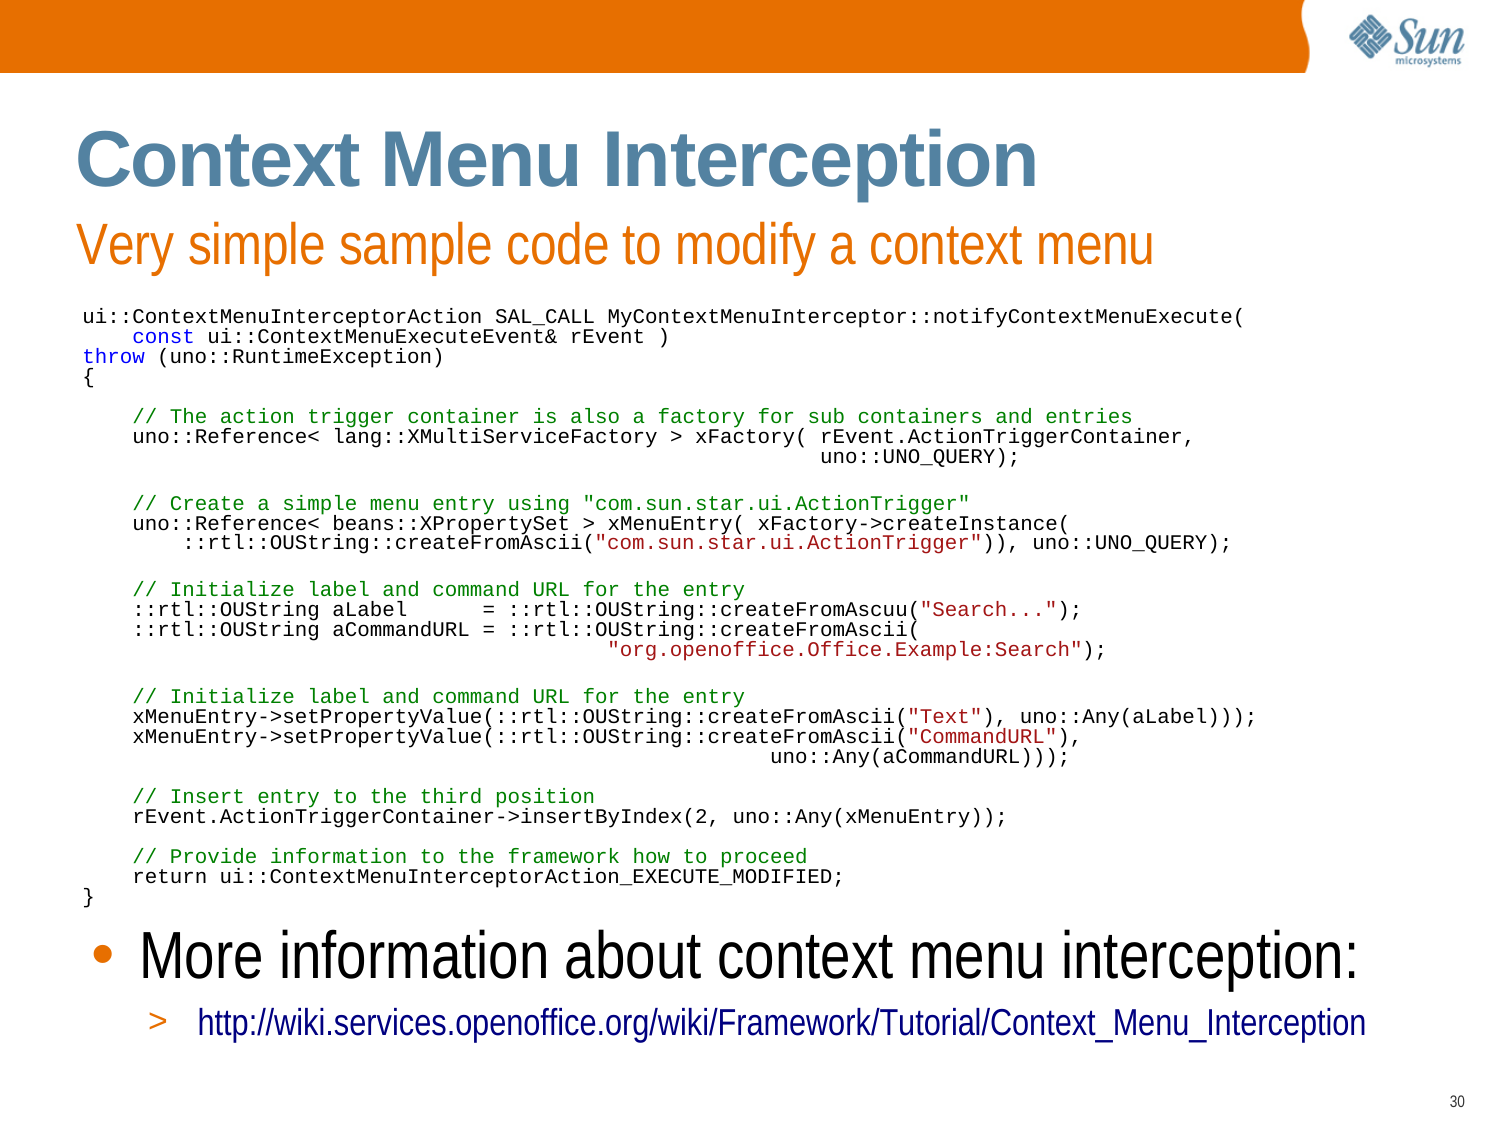

# Context Menu Interception
Very simple sample code to modify a context menu
ui::ContextMenuInterceptorAction SAL_CALL MyContextMenuInterceptor::notifyContextMenuExecute(
 const ui::ContextMenuExecuteEvent& rEvent )
throw (uno::RuntimeException)
{
 // The action trigger container is also a factory for sub containers and entries
 uno::Reference< lang::XMultiServiceFactory > xFactory( rEvent.ActionTriggerContainer,
 uno::UNO_QUERY);
 // Create a simple menu entry using "com.sun.star.ui.ActionTrigger"
 uno::Reference< beans::XPropertySet > xMenuEntry( xFactory->createInstance(
 ::rtl::OUString::createFromAscii("com.sun.star.ui.ActionTrigger")), uno::UNO_QUERY);
 // Initialize label and command URL for the entry
 ::rtl::OUString aLabel = ::rtl::OUString::createFromAscuu("Search...");
 ::rtl::OUString aCommandURL = ::rtl::OUString::createFromAscii(
 "org.openoffice.Office.Example:Search");
 // Initialize label and command URL for the entry
 xMenuEntry->setPropertyValue(::rtl::OUString::createFromAscii("Text"), uno::Any(aLabel)));
 xMenuEntry->setPropertyValue(::rtl::OUString::createFromAscii("CommandURL"),
 uno::Any(aCommandURL)));
 // Insert entry to the third position
 rEvent.ActionTriggerContainer->insertByIndex(2, uno::Any(xMenuEntry));
 // Provide information to the framework how to proceed
 return ui::ContextMenuInterceptorAction_EXECUTE_MODIFIED;
}
More information about context menu interception:
http://wiki.services.openoffice.org/wiki/Framework/Tutorial/Context_Menu_Interception